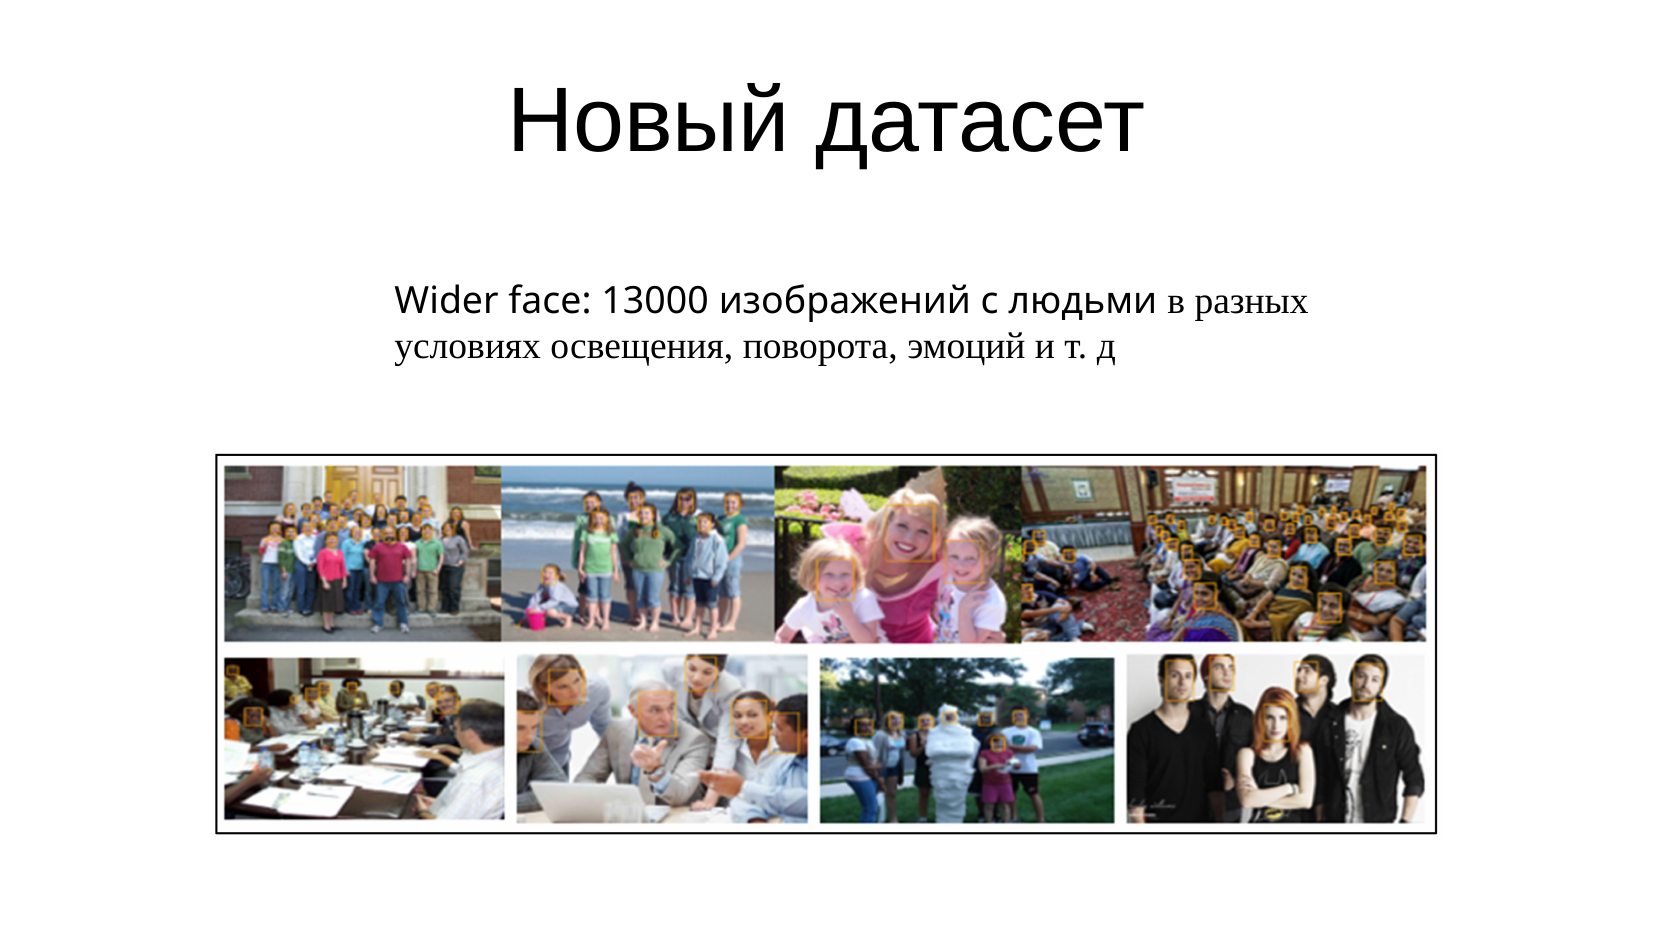

# Новый датасет
Wider face: 13000 изображений с людьми в разных условиях освещения, поворота, эмоций и т. д